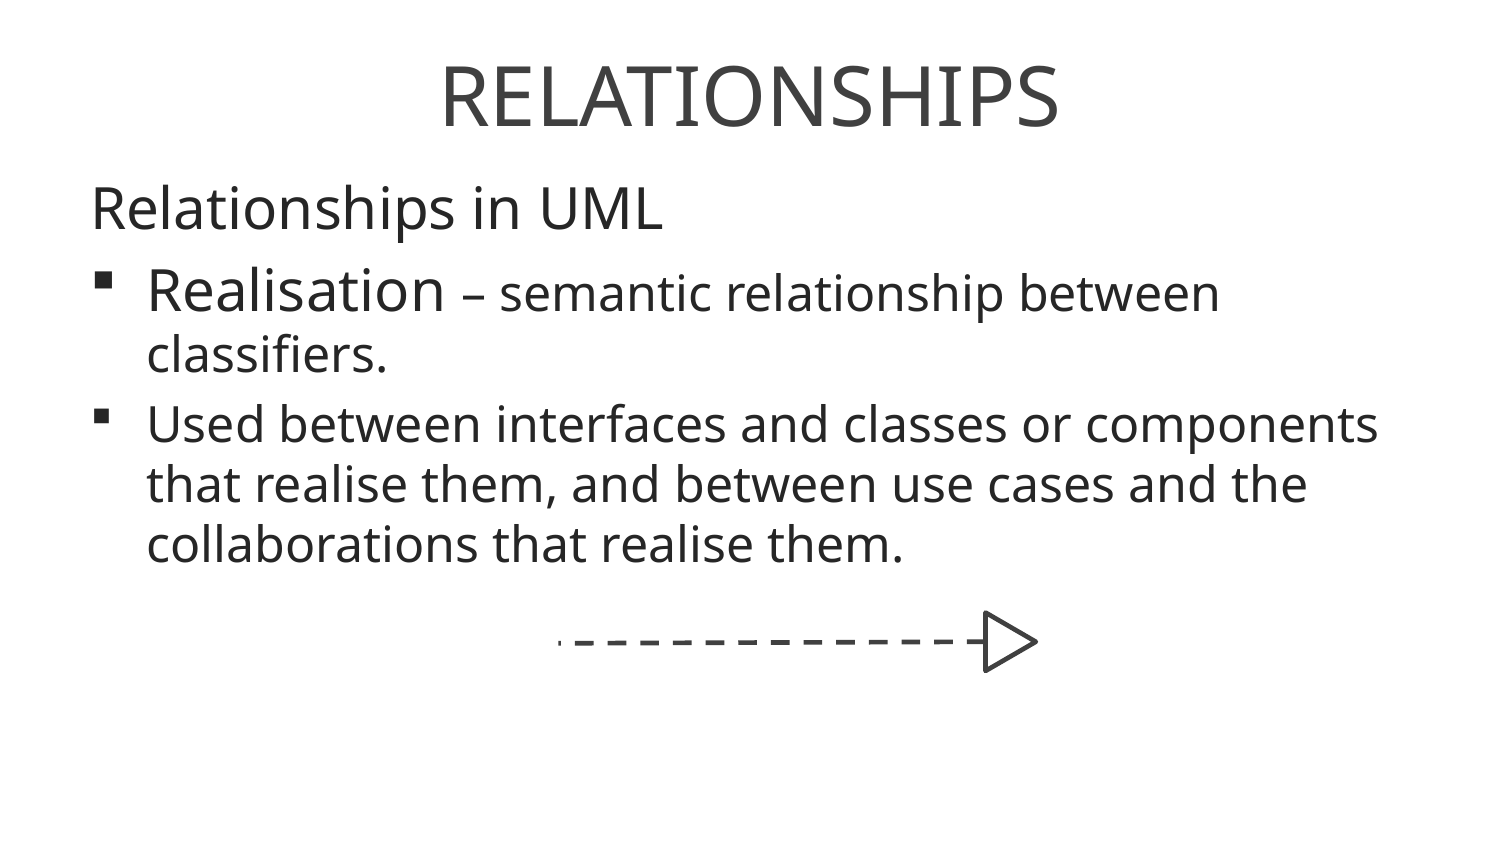

# Relationships
Relationships in UML
Realisation – semantic relationship between classifiers.
Used between interfaces and classes or components that realise them, and between use cases and the collaborations that realise them.